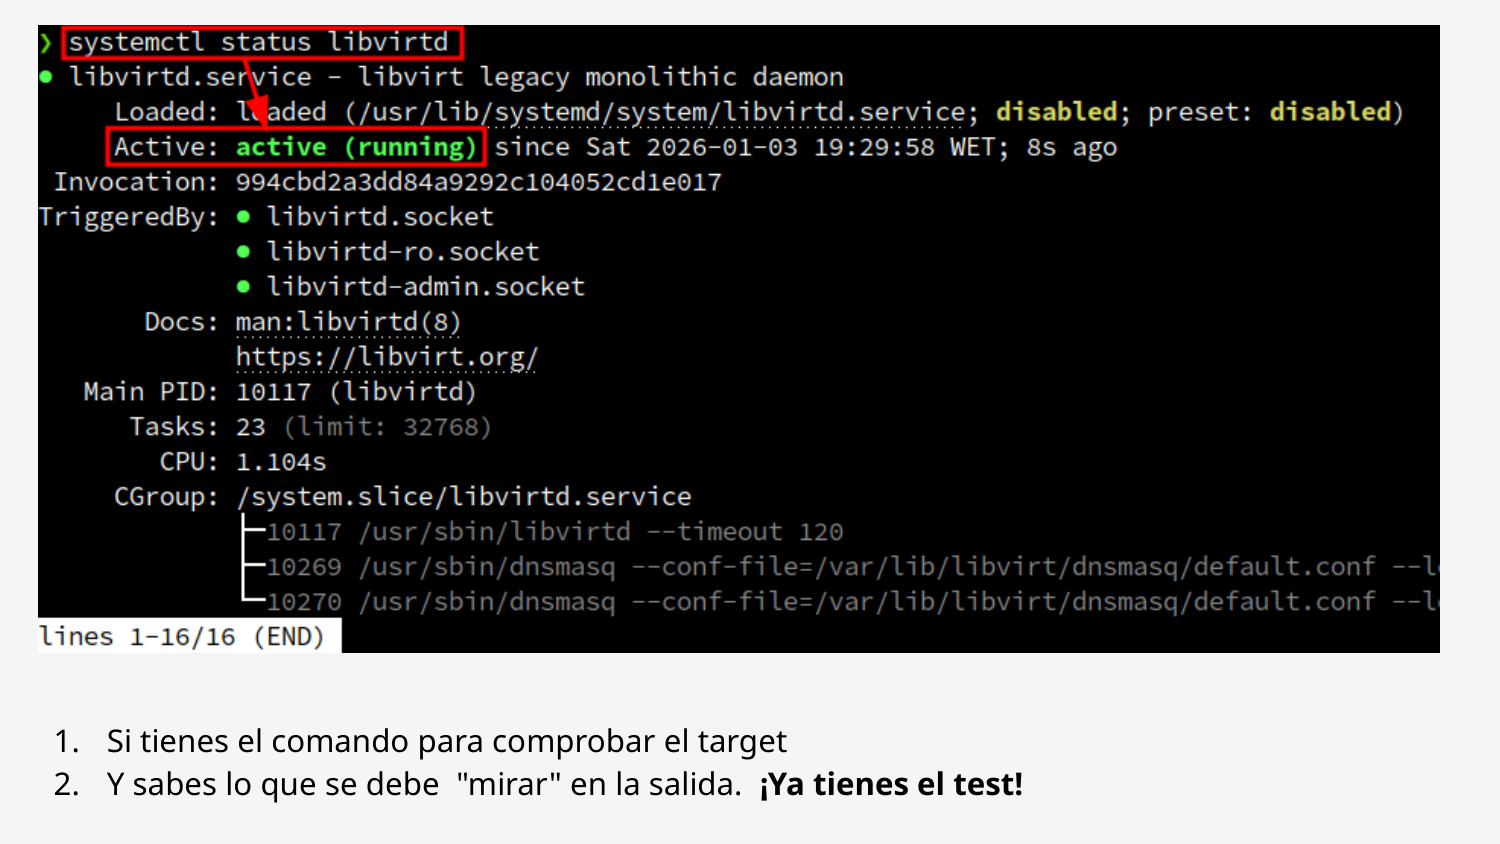

Si tienes el comando para comprobar el target
Y sabes lo que se debe "mirar" en la salida. ¡Ya tienes el test!